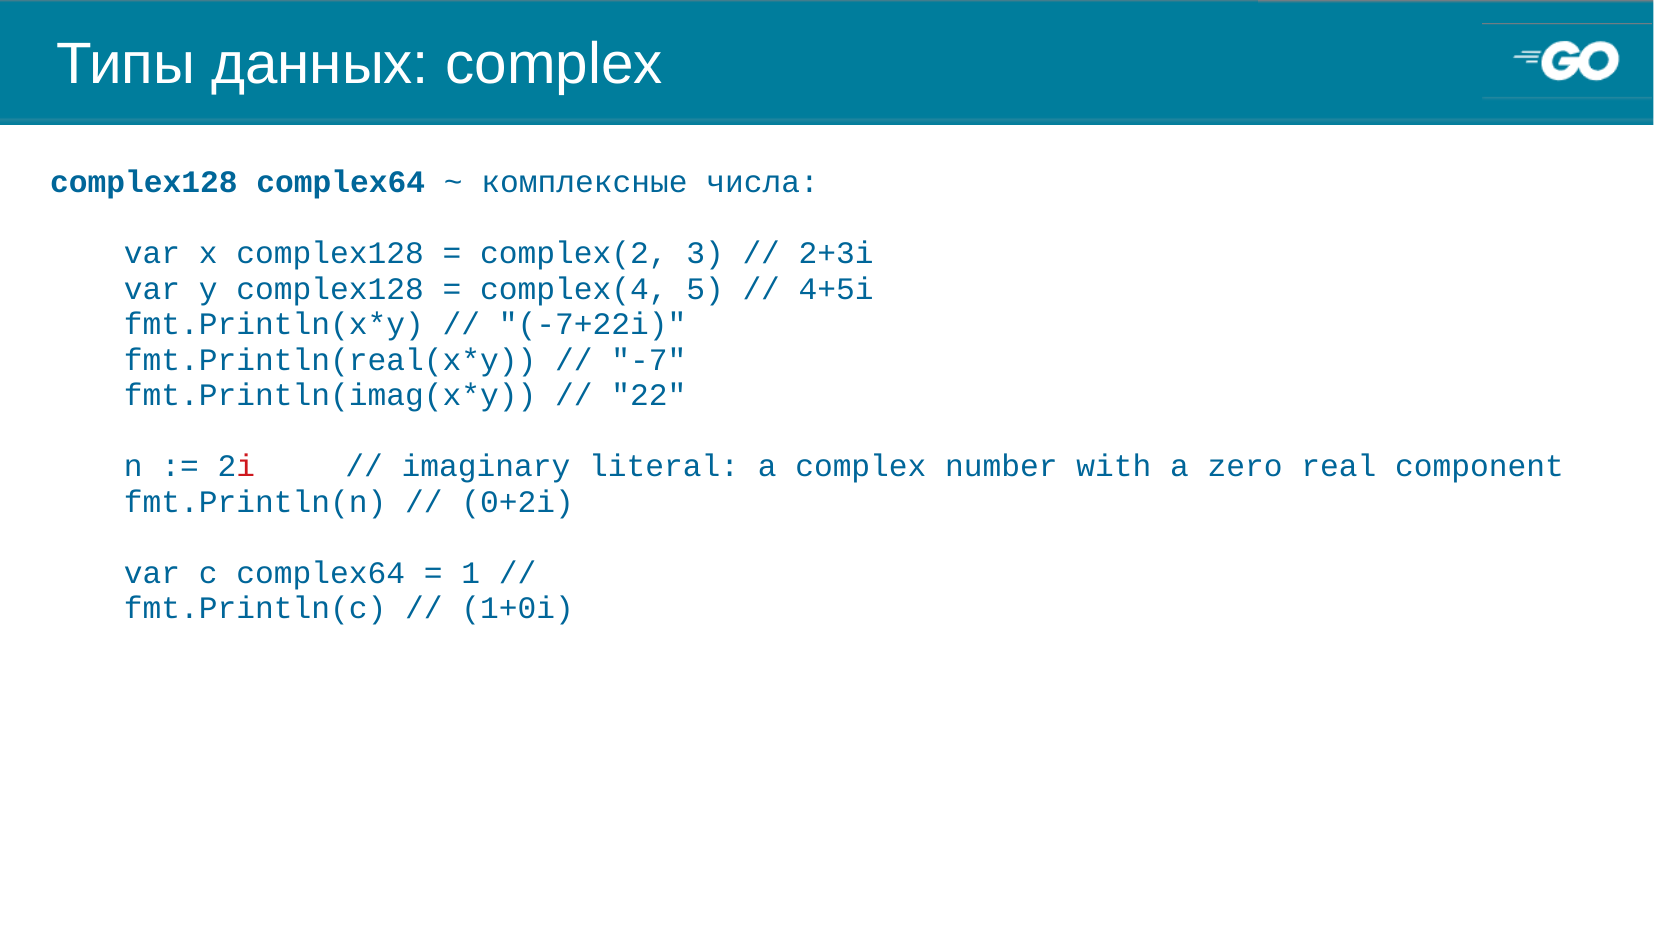

Типы данных: complex
complex128 complex64 ~ комплексные числа:
	var x complex128 = complex(2, 3) // 2+3i
	var y complex128 = complex(4, 5) // 4+5i
	fmt.Println(x*y) // "(-7+22i)"
	fmt.Println(real(x*y)) // "-7"
	fmt.Println(imag(x*y)) // "22"
	n := 2i		// imaginary literal: a complex number with a zero real component
	fmt.Println(n) // (0+2i)
	var c complex64 = 1 //
	fmt.Println(c) // (1+0i)